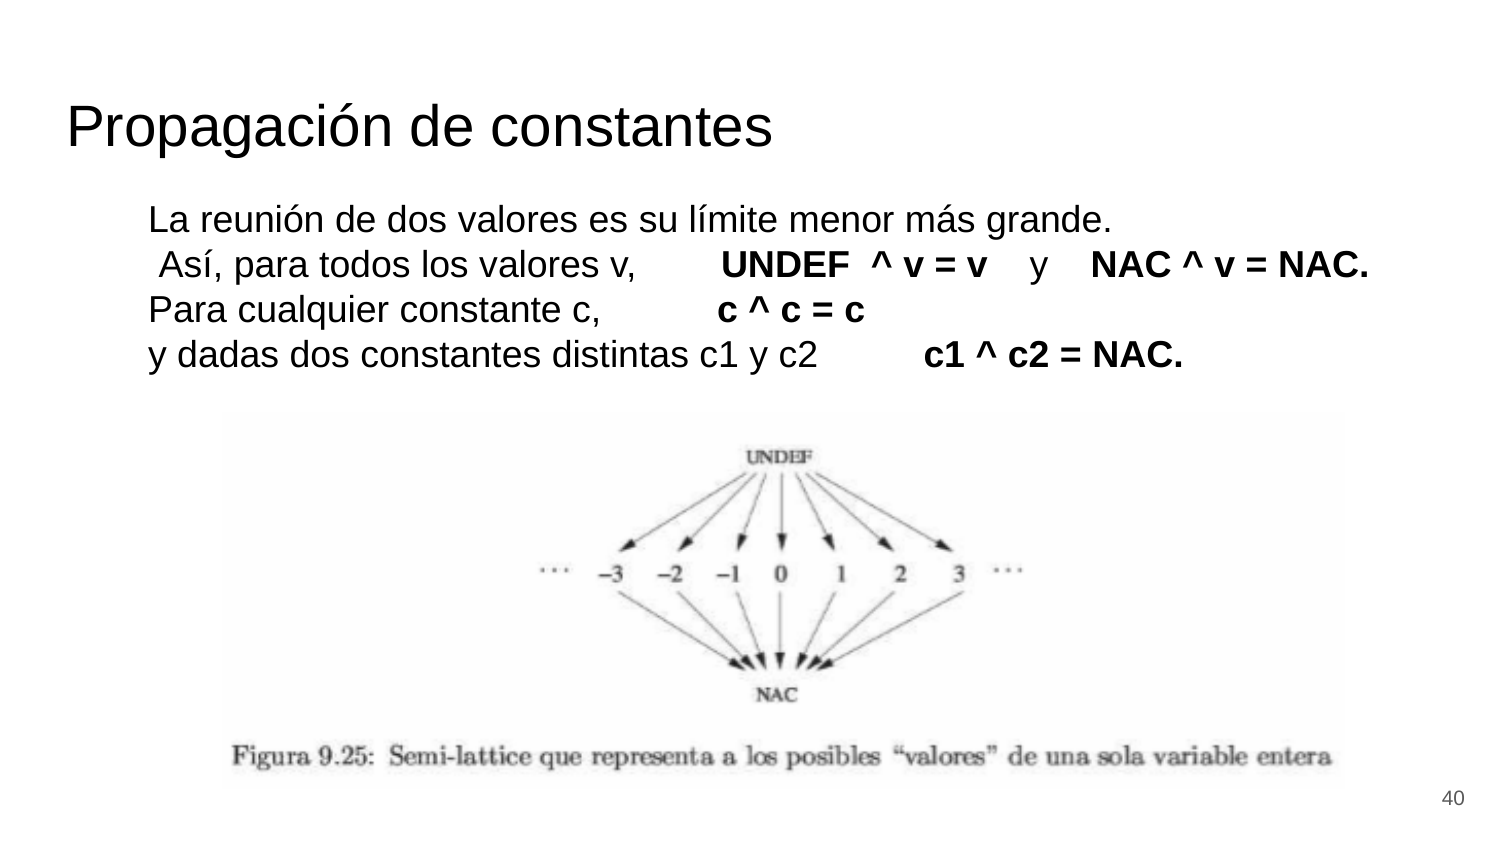

# Propagación de constantes
La reunión de dos valores es su límite menor más grande.
 Así, para todos los valores v, UNDEF ^ v = v y NAC ^ v = NAC.
Para cualquier constante c, c ^ c = c
y dadas dos constantes distintas c1 y c2 c1 ^ c2 = NAC.